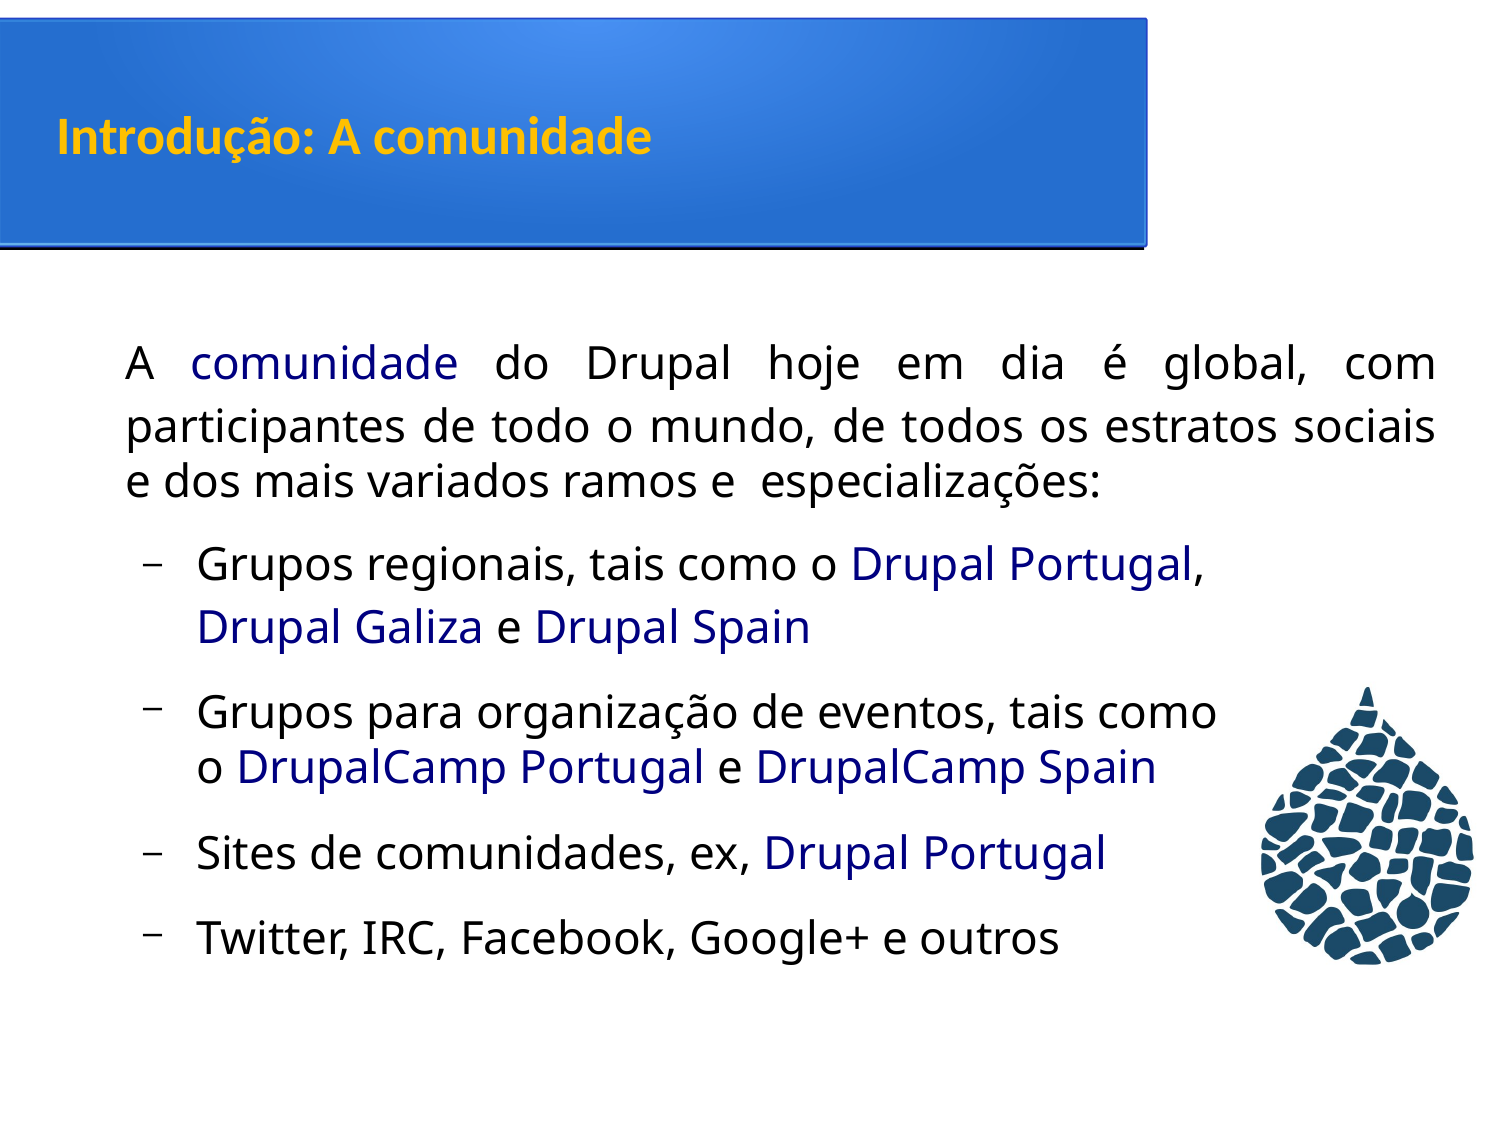

# Introdução: A comunidade
A comunidade do Drupal hoje em dia é global, com participantes de todo o mundo, de todos os estratos sociais e dos mais variados ramos e especializações:
Grupos regionais, tais como o Drupal Portugal, Drupal Galiza e Drupal Spain
Grupos para organização de eventos, tais como
o DrupalCamp Portugal e DrupalCamp Spain
Sites de comunidades, ex, Drupal Portugal
Twitter, IRC, Facebook, Google+ e outros